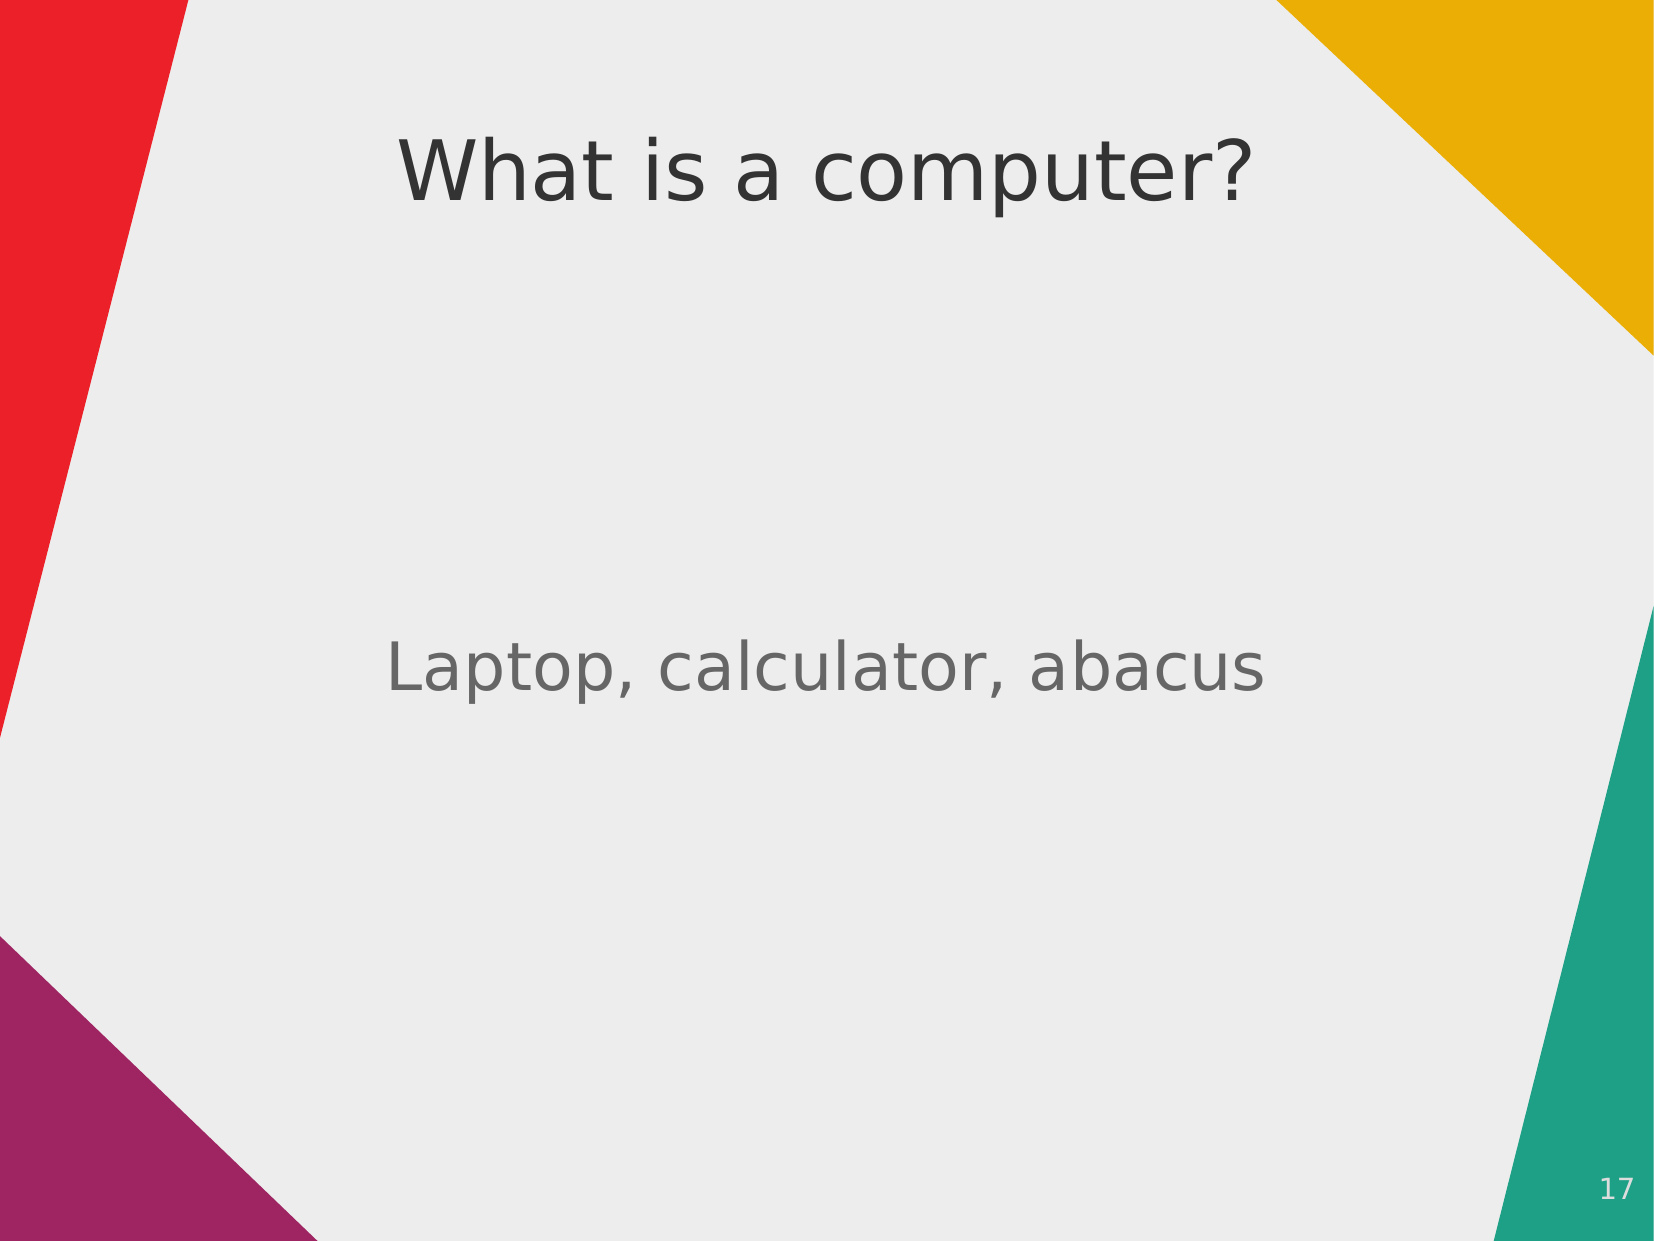

# What is a computer?
Laptop, calculator, abacus
17